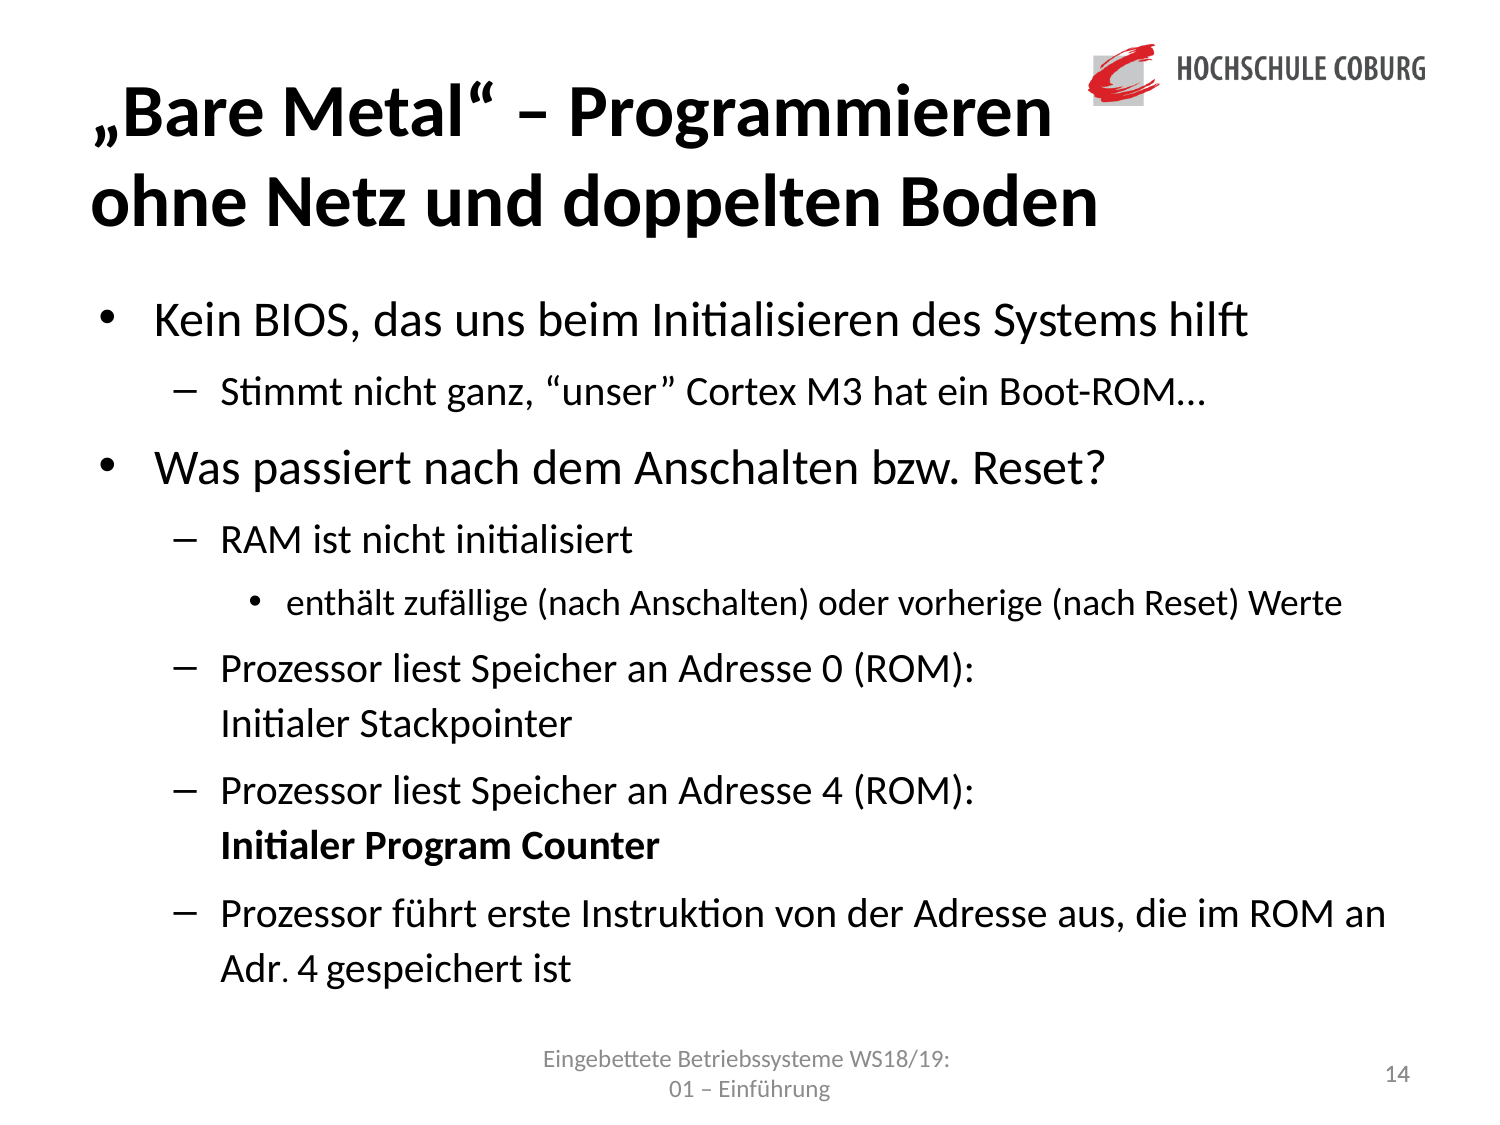

# „Bare Metal“ – Programmieren ohne Netz und doppelten Boden
Kein BIOS, das uns beim Initialisieren des Systems hilft
Stimmt nicht ganz, “unser” Cortex M3 hat ein Boot-ROM…
Was passiert nach dem Anschalten bzw. Reset?
RAM ist nicht initialisiert
enthält zufällige (nach Anschalten) oder vorherige (nach Reset) Werte
Prozessor liest Speicher an Adresse 0 (ROM):
Initialer Stackpointer
Prozessor liest Speicher an Adresse 4 (ROM):
Initialer Program Counter
Prozessor führt erste Instruktion von der Adresse aus, die im ROM an Adr. 4 gespeichert ist
Eingebettete Betriebssysteme WS17/18: 01 – Einführung
14